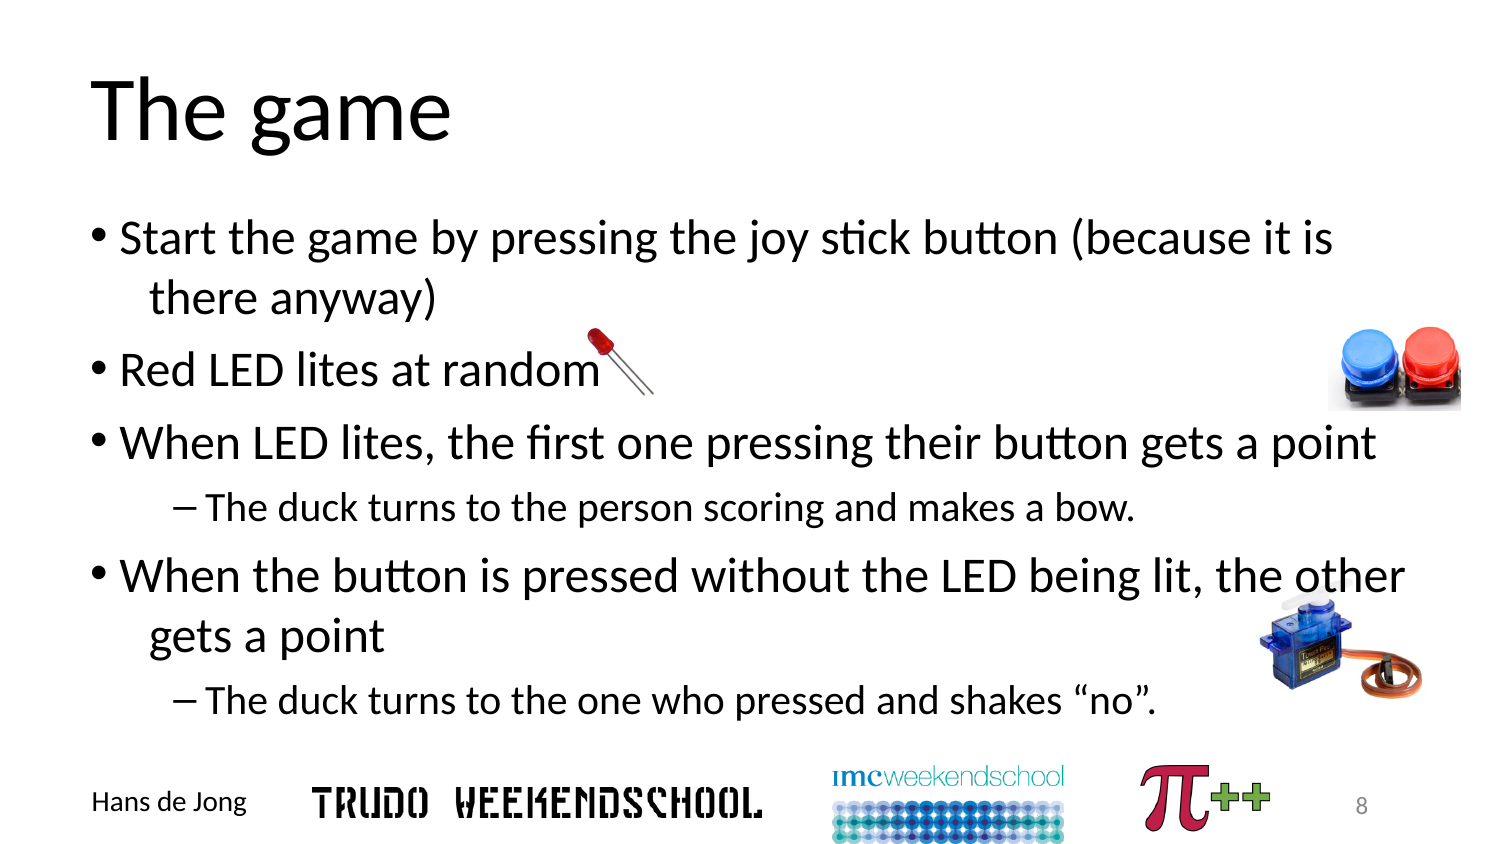

# The game
Start the game by pressing the joy stick button (because it is there anyway)
Red LED lites at random
When LED lites, the first one pressing their button gets a point
The duck turns to the person scoring and makes a bow.
When the button is pressed without the LED being lit, the other gets a point
The duck turns to the one who pressed and shakes “no”.